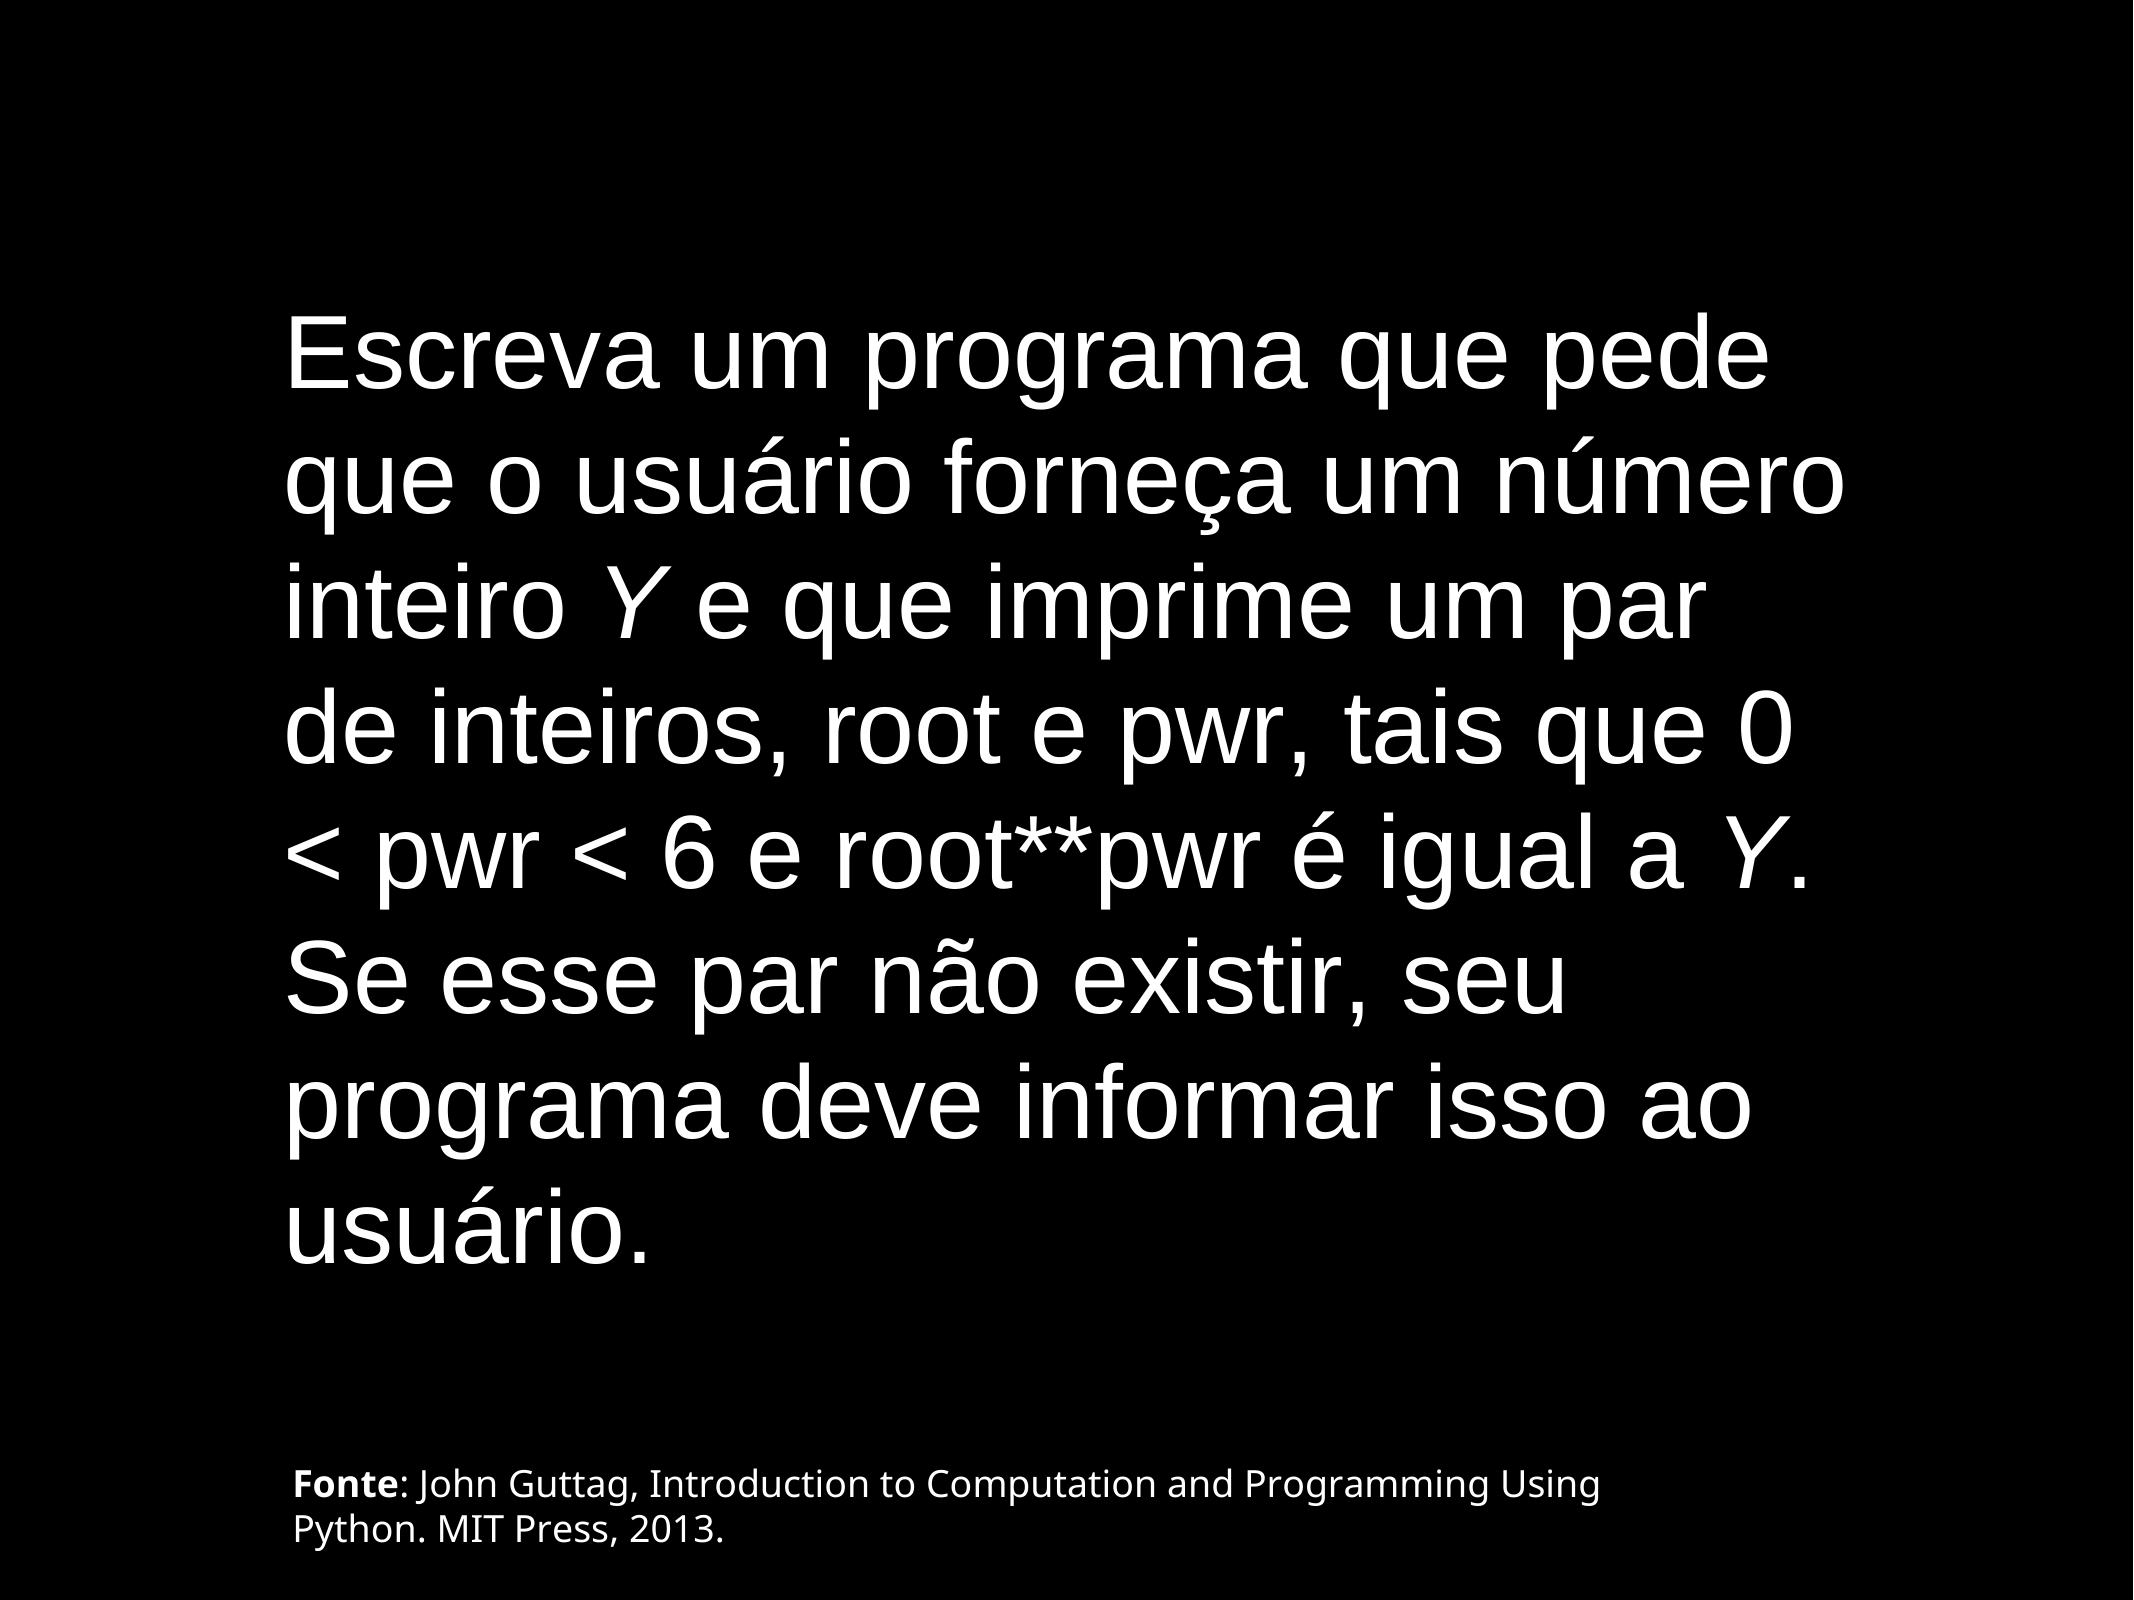

# Escreva um programa que pede que o usuário forneça um número inteiro Y e que imprime um par de inteiros, root e pwr, tais que 0 < pwr < 6 e root**pwr é igual a Y. Se esse par não existir, seu programa deve informar isso ao usuário.
Fonte: John Guttag, Introduction to Computation and Programming Using Python. MIT Press, 2013.